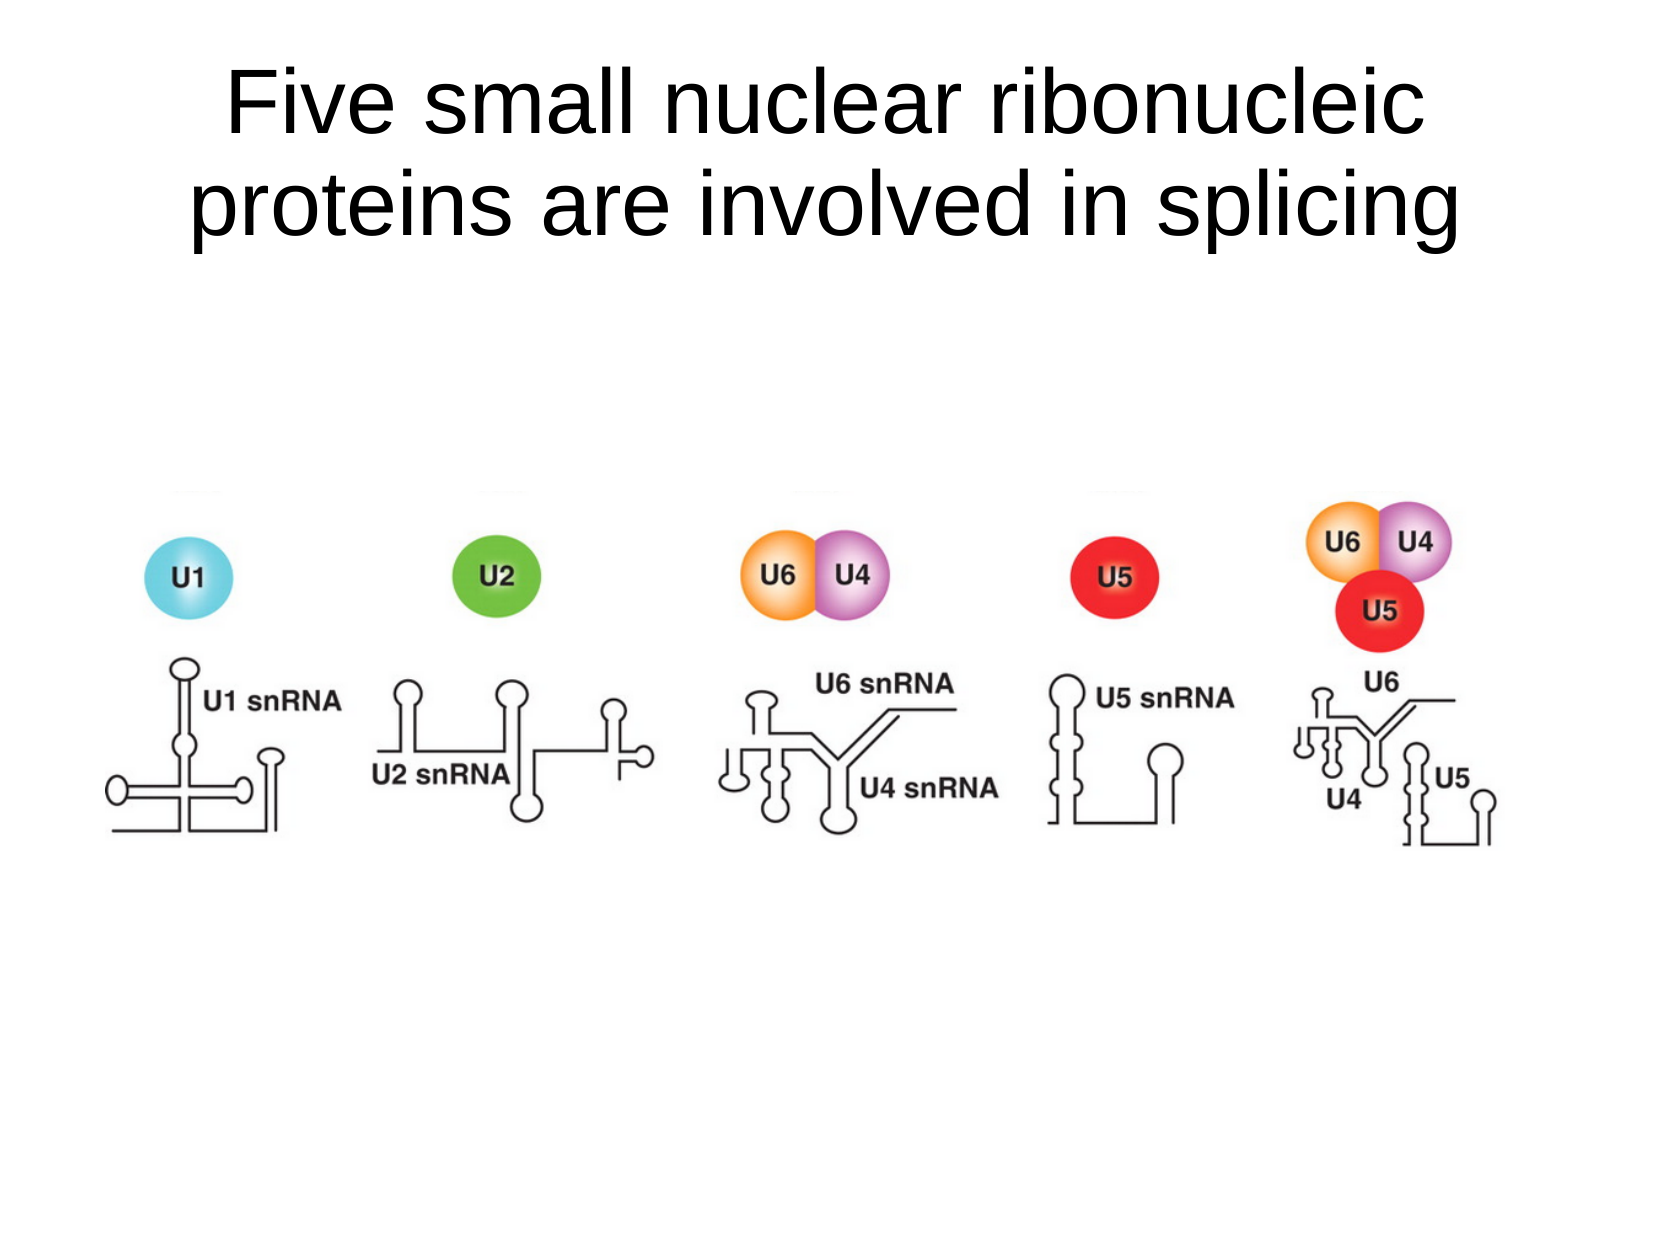

# Five small nuclear ribonucleic proteins are involved in splicing